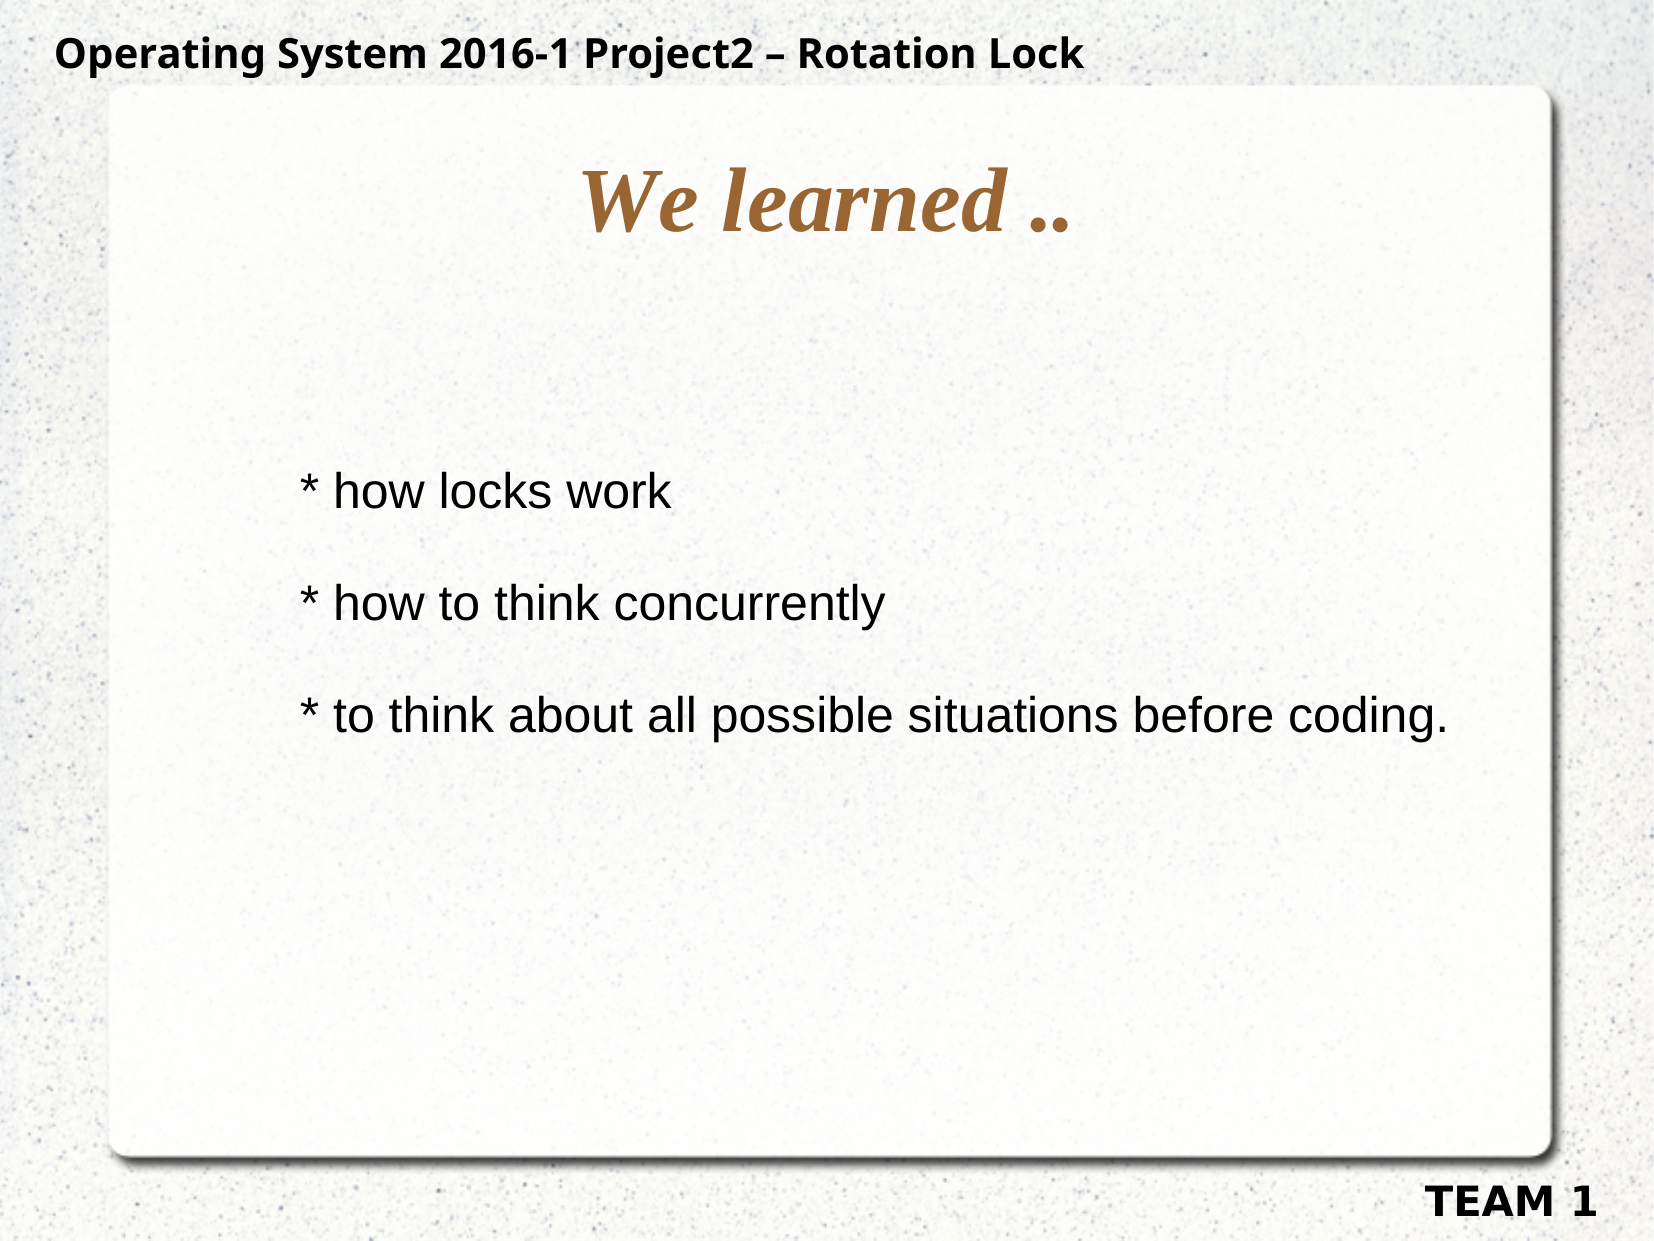

Operating System 2016-1 Project2 – Rotation Lock
# We learned ..
* how locks work
* how to think concurrently
* to think about all possible situations before coding.
TEAM 1